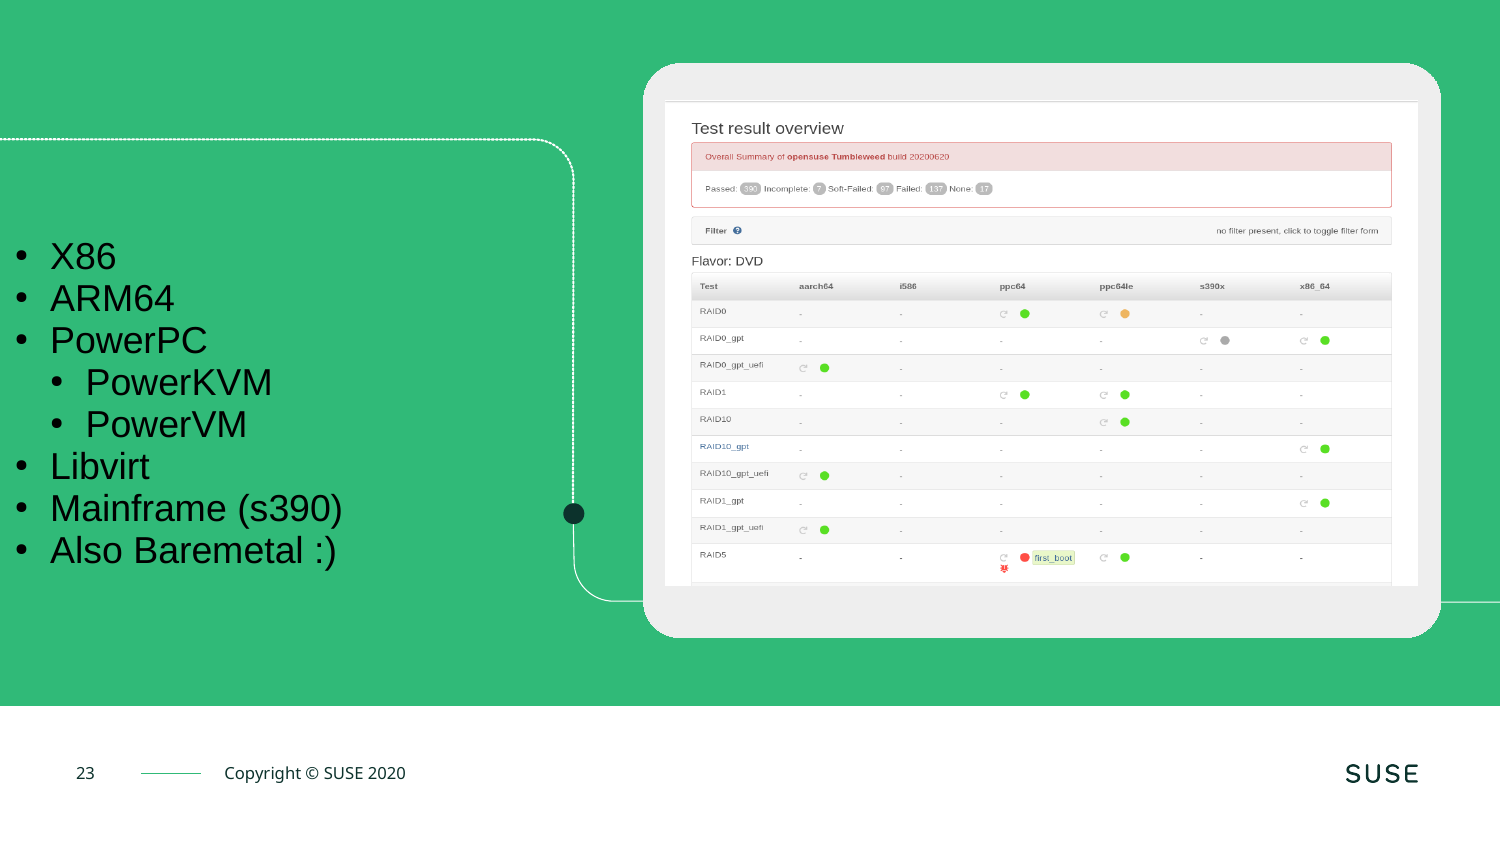

X86
ARM64
PowerPC
PowerKVM
PowerVM
Libvirt
Mainframe (s390)
Also Baremetal :)
We’re loving YAML!